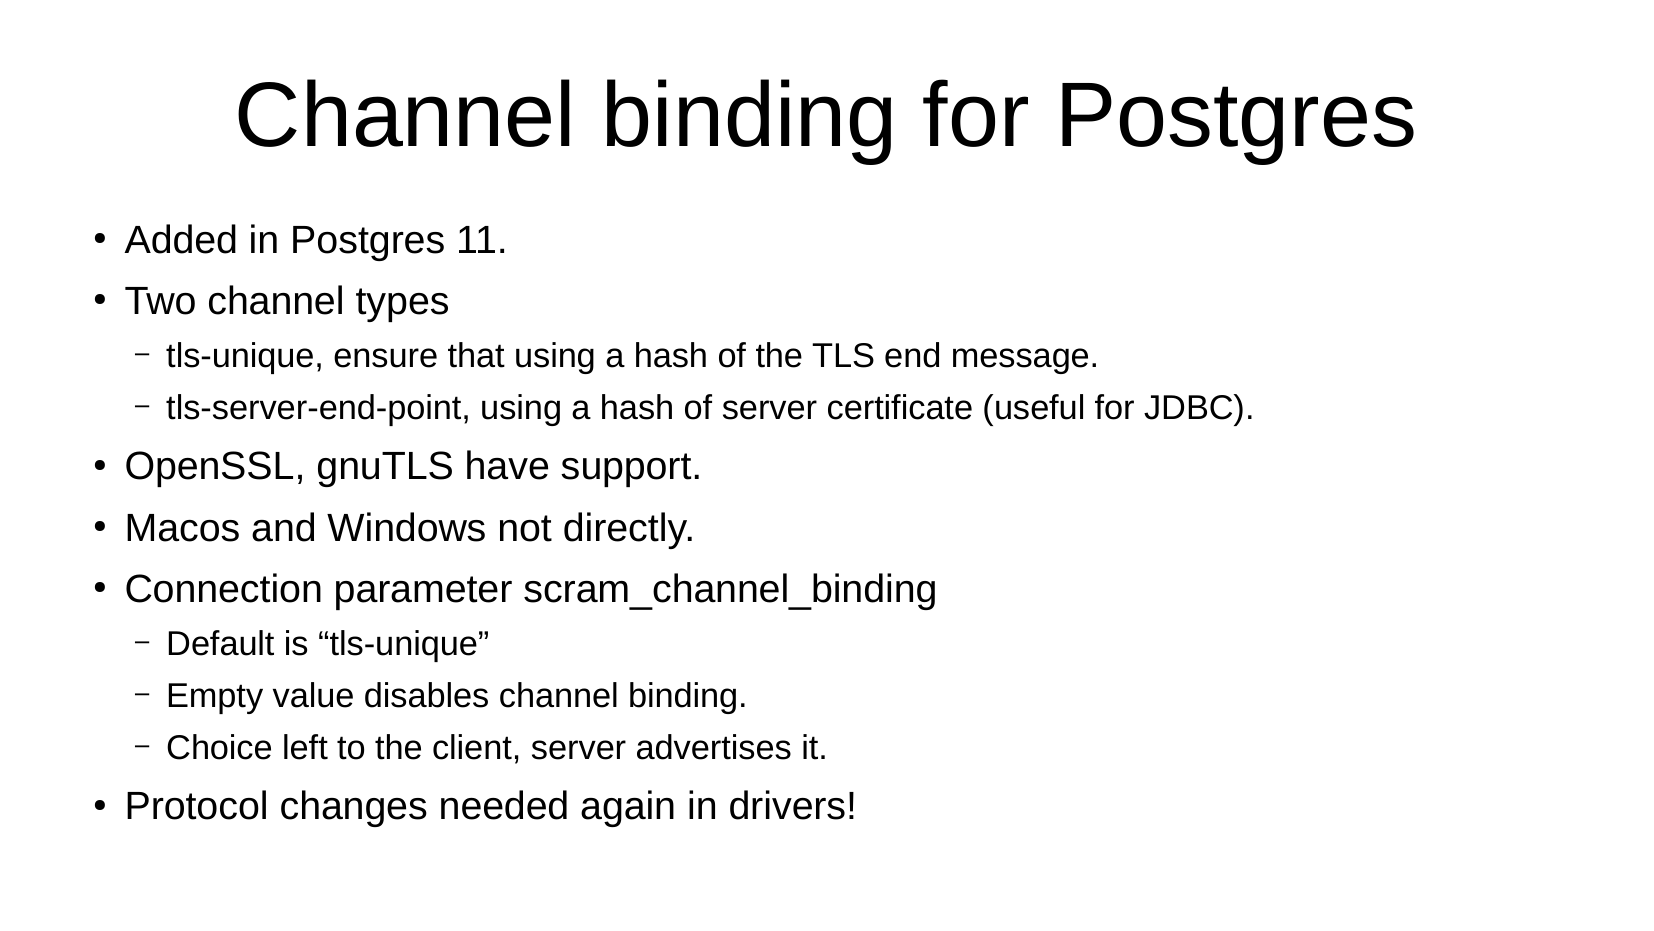

# Channel binding for Postgres
Added in Postgres 11.
Two channel types
tls-unique, ensure that using a hash of the TLS end message.
tls-server-end-point, using a hash of server certificate (useful for JDBC).
OpenSSL, gnuTLS have support.
Macos and Windows not directly.
Connection parameter scram_channel_binding
Default is “tls-unique”
Empty value disables channel binding.
Choice left to the client, server advertises it.
Protocol changes needed again in drivers!